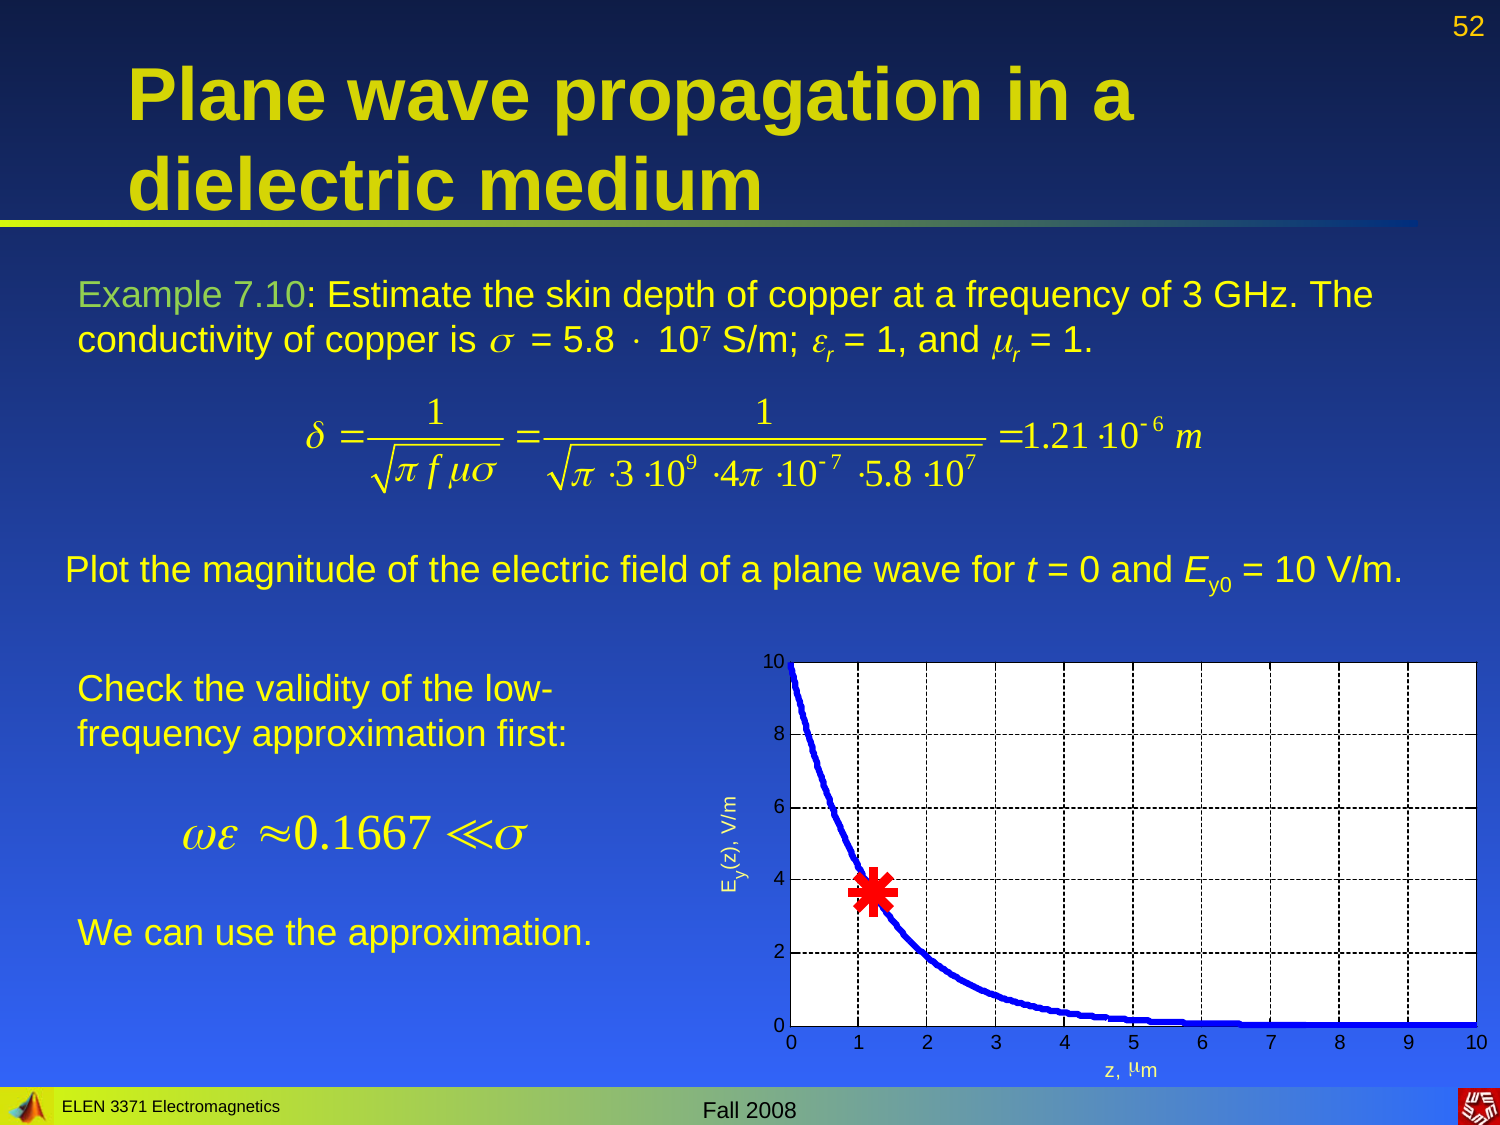

# Plane wave propagation in a dielectric medium
Example 7.10: Estimate the skin depth of copper at a frequency of 3 GHz. The conductivity of copper is  = 5.8  107 S/m; r = 1, and r = 1.
Plot the magnitude of the electric field of a plane wave for t = 0 and Ey0 = 10 V/m.
Check the validity of the low-frequency approximation first:
We can use the approximation.